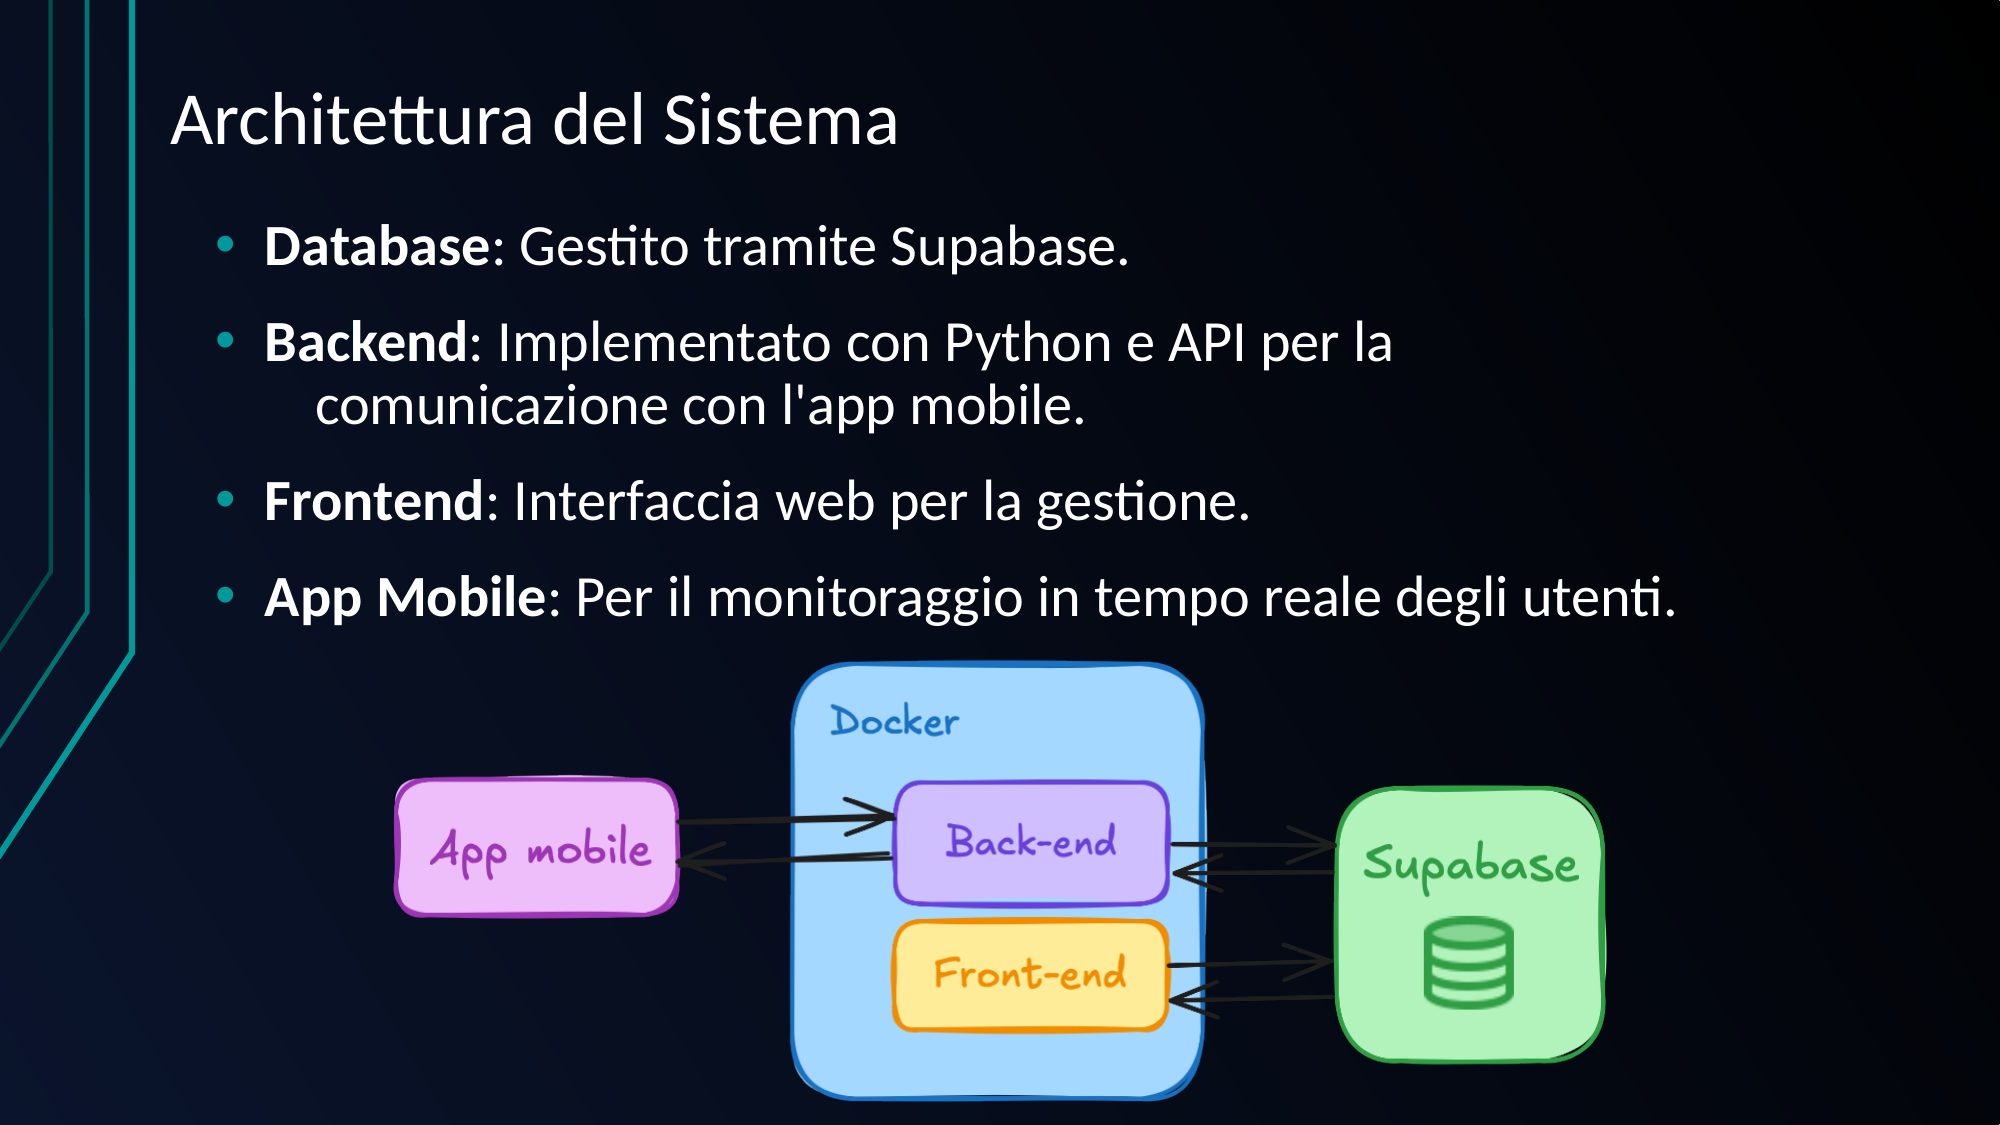

# Architettura del Sistema
Database: Gestito tramite Supabase.
Backend: Implementato con Python e API per la comunicazione con l'app mobile.
Frontend: Interfaccia web per la gestione.
App Mobile: Per il monitoraggio in tempo reale degli utenti.